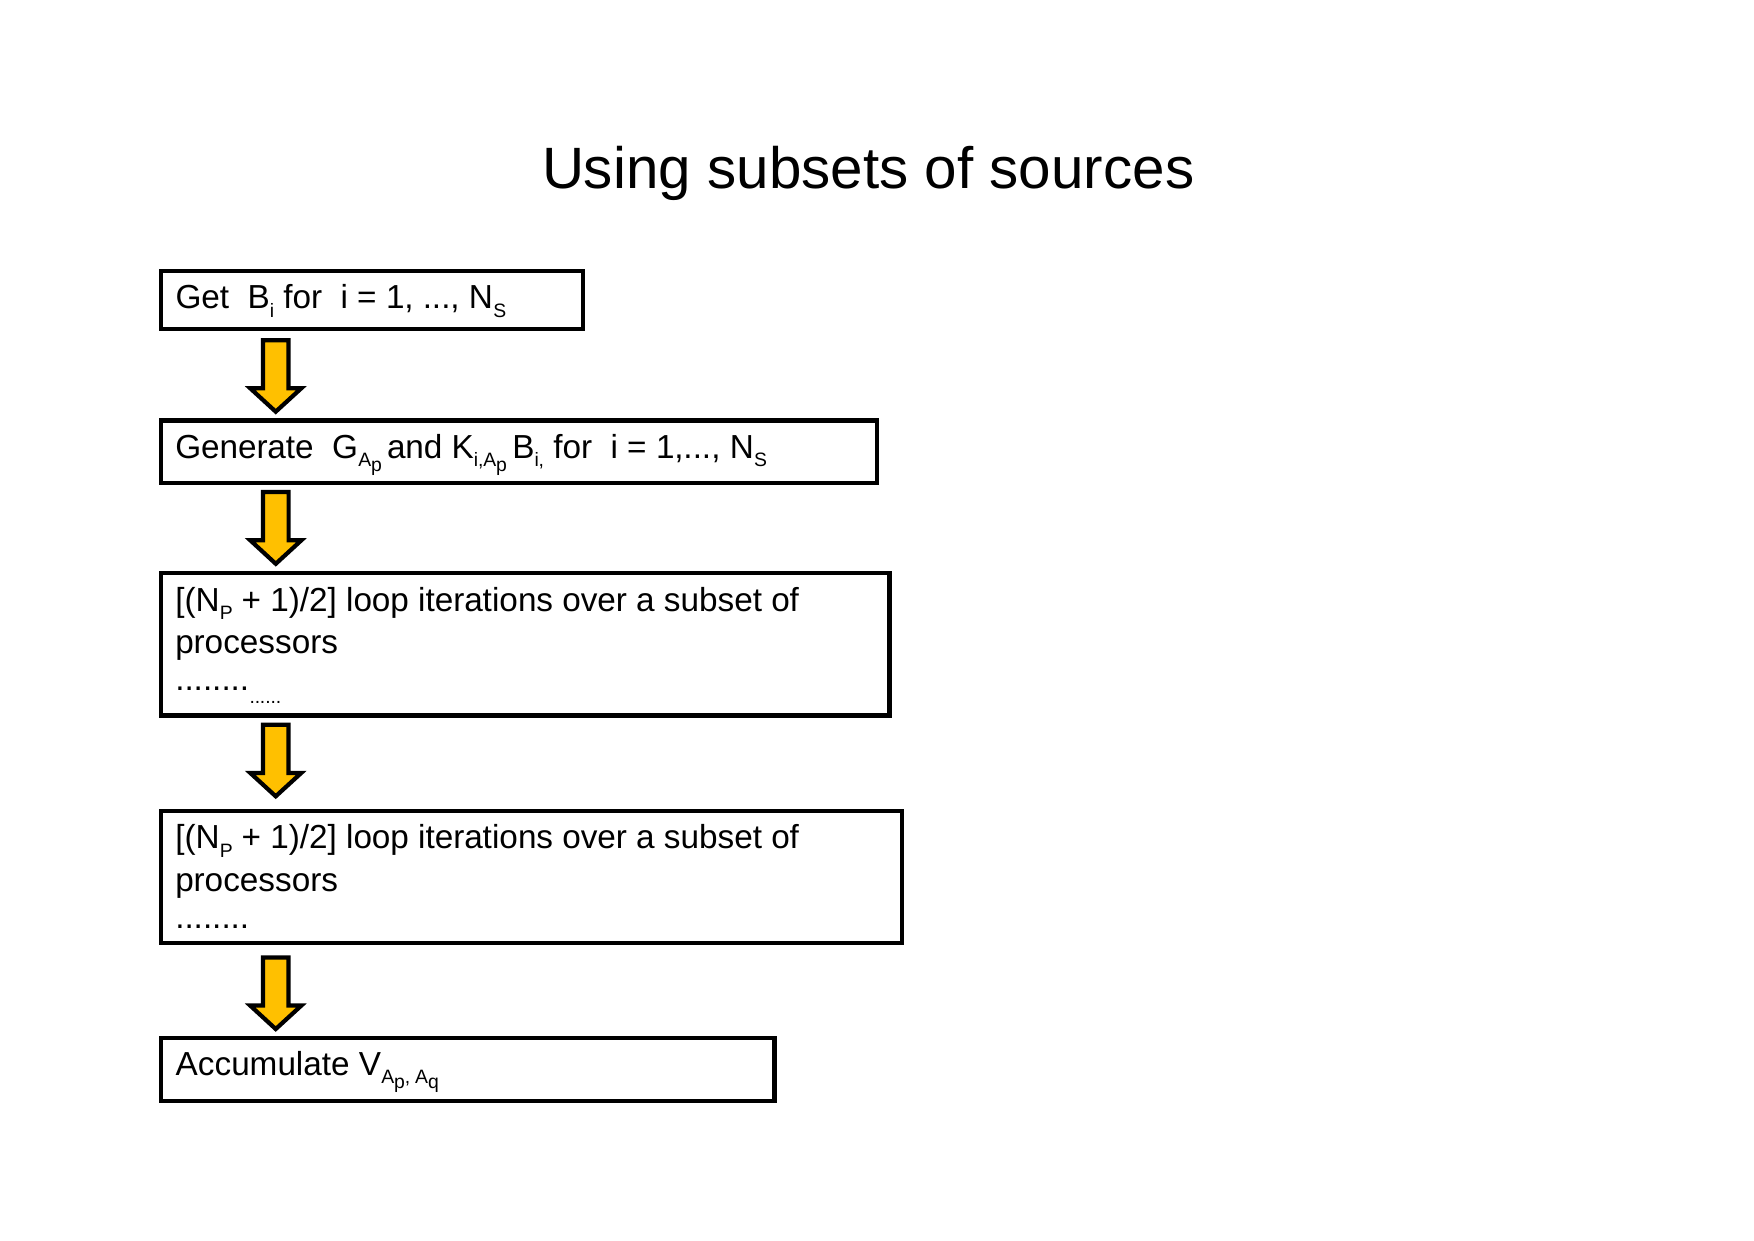

# Using subsets of sources
Get Bi for i = 1, ..., NS
Generate GAp and Ki,Ap Bi, for i = 1,..., NS
[(NP + 1)/2] loop iterations over a subset of processors
..............
[(NP + 1)/2] loop iterations over a subset of processors
........
Accumulate VAp, Aq